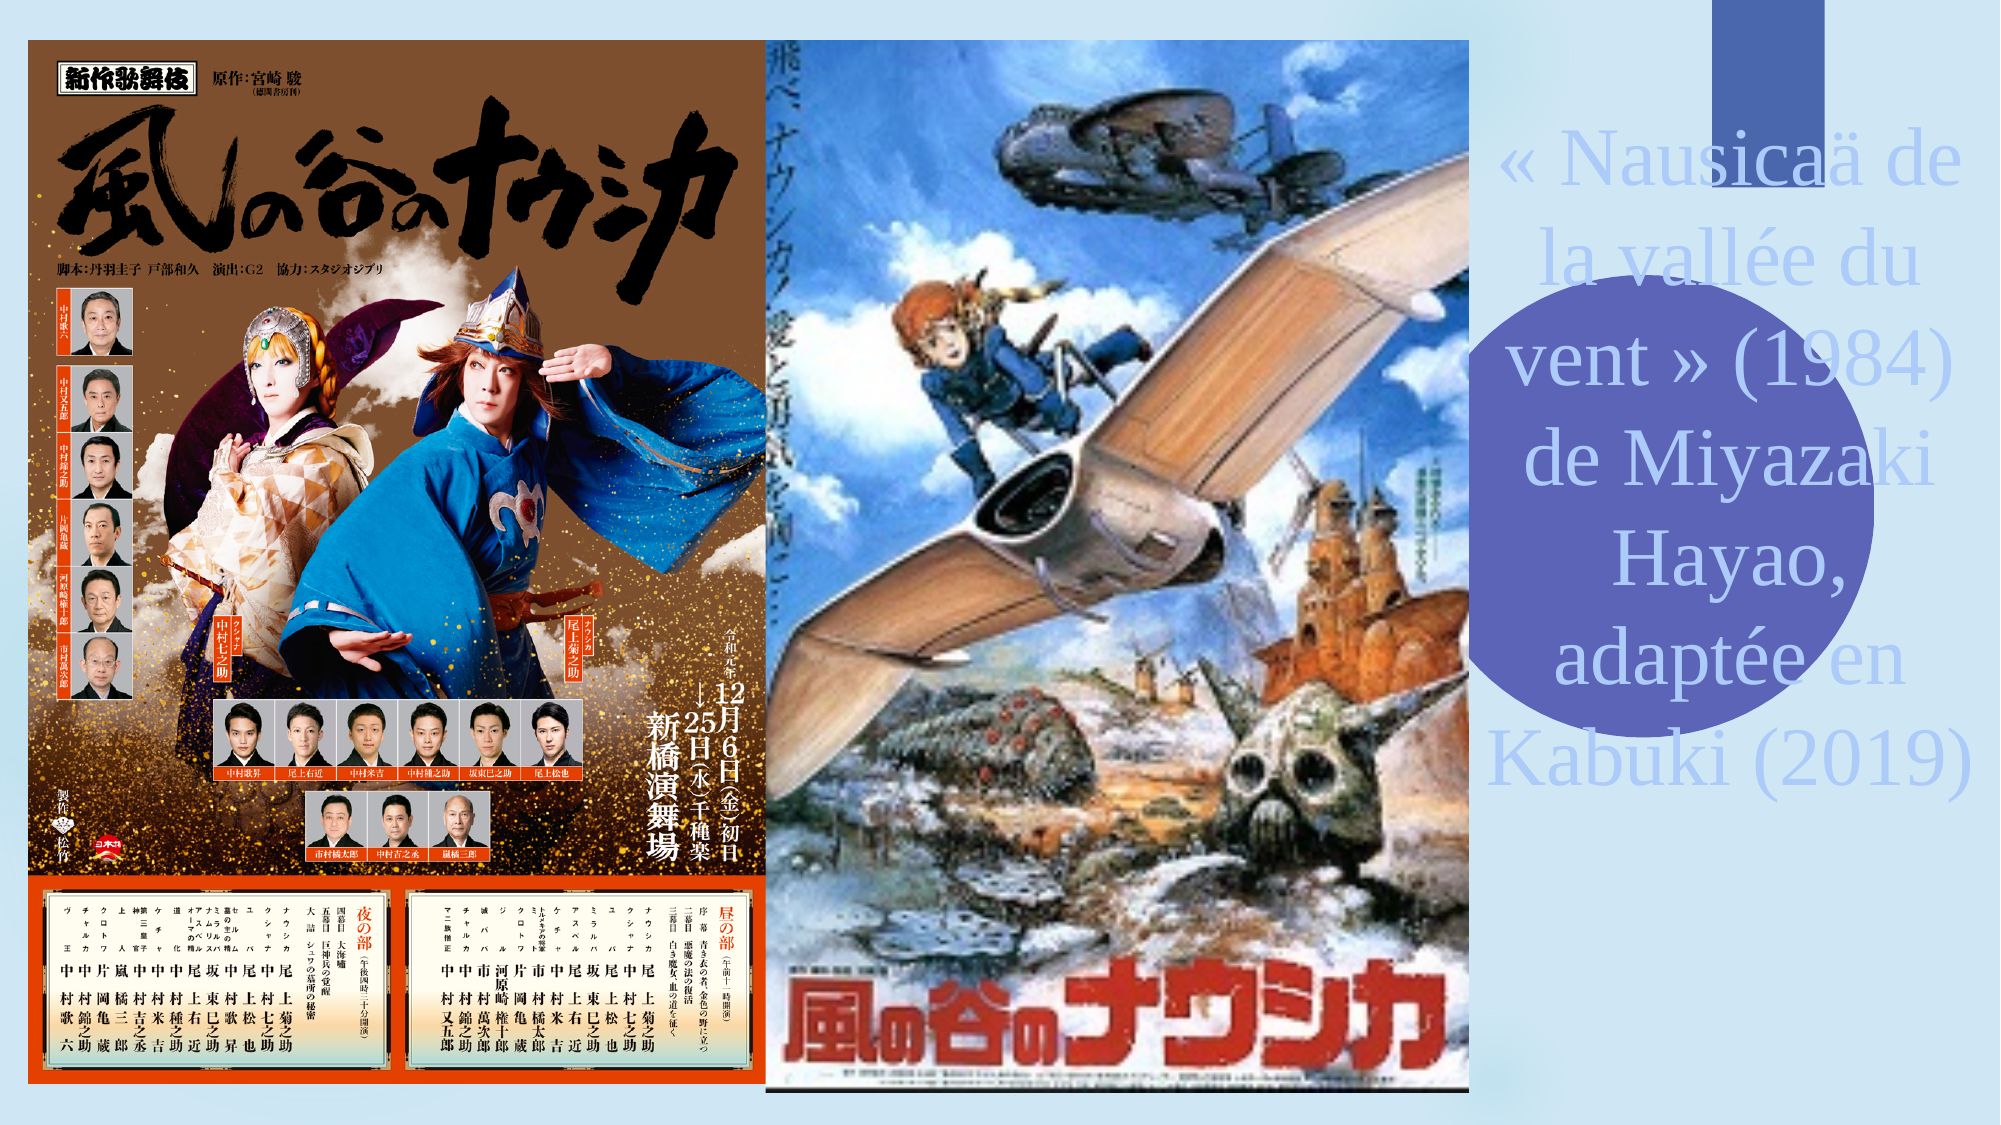

# « Nausicaä de la vallée du vent » (1984) de Miyazaki Hayao, adaptée en Kabuki (2019)